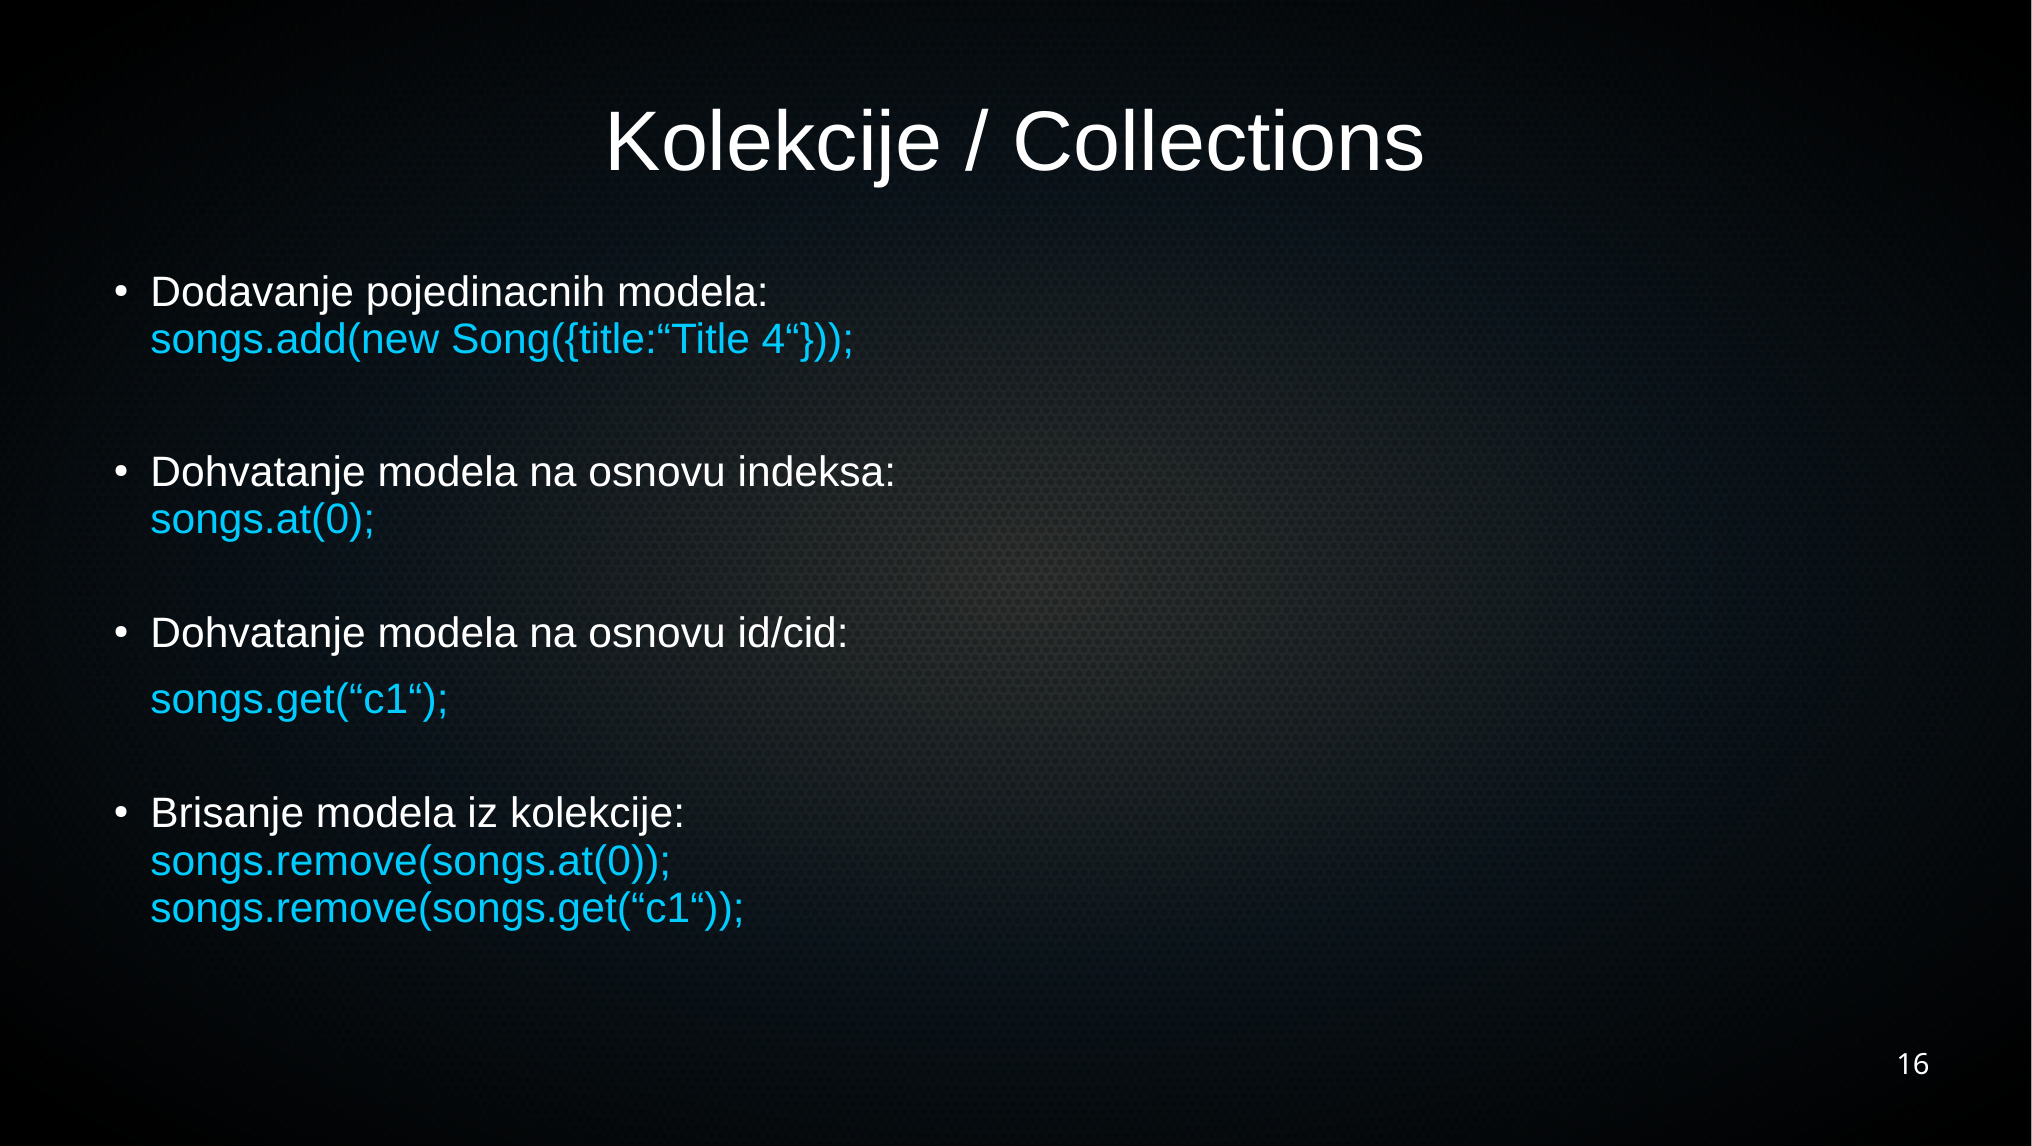

# Kolekcije / Collections
Dodavanje pojedinacnih modela:
songs.add(new Song({title:“Title 4“}));
Dohvatanje modela na osnovu indeksa:
songs.at(0);
Dohvatanje modela na osnovu id/cid:
songs.get(“c1“);
Brisanje modela iz kolekcije:
songs.remove(songs.at(0));
songs.remove(songs.get(“c1“));
16